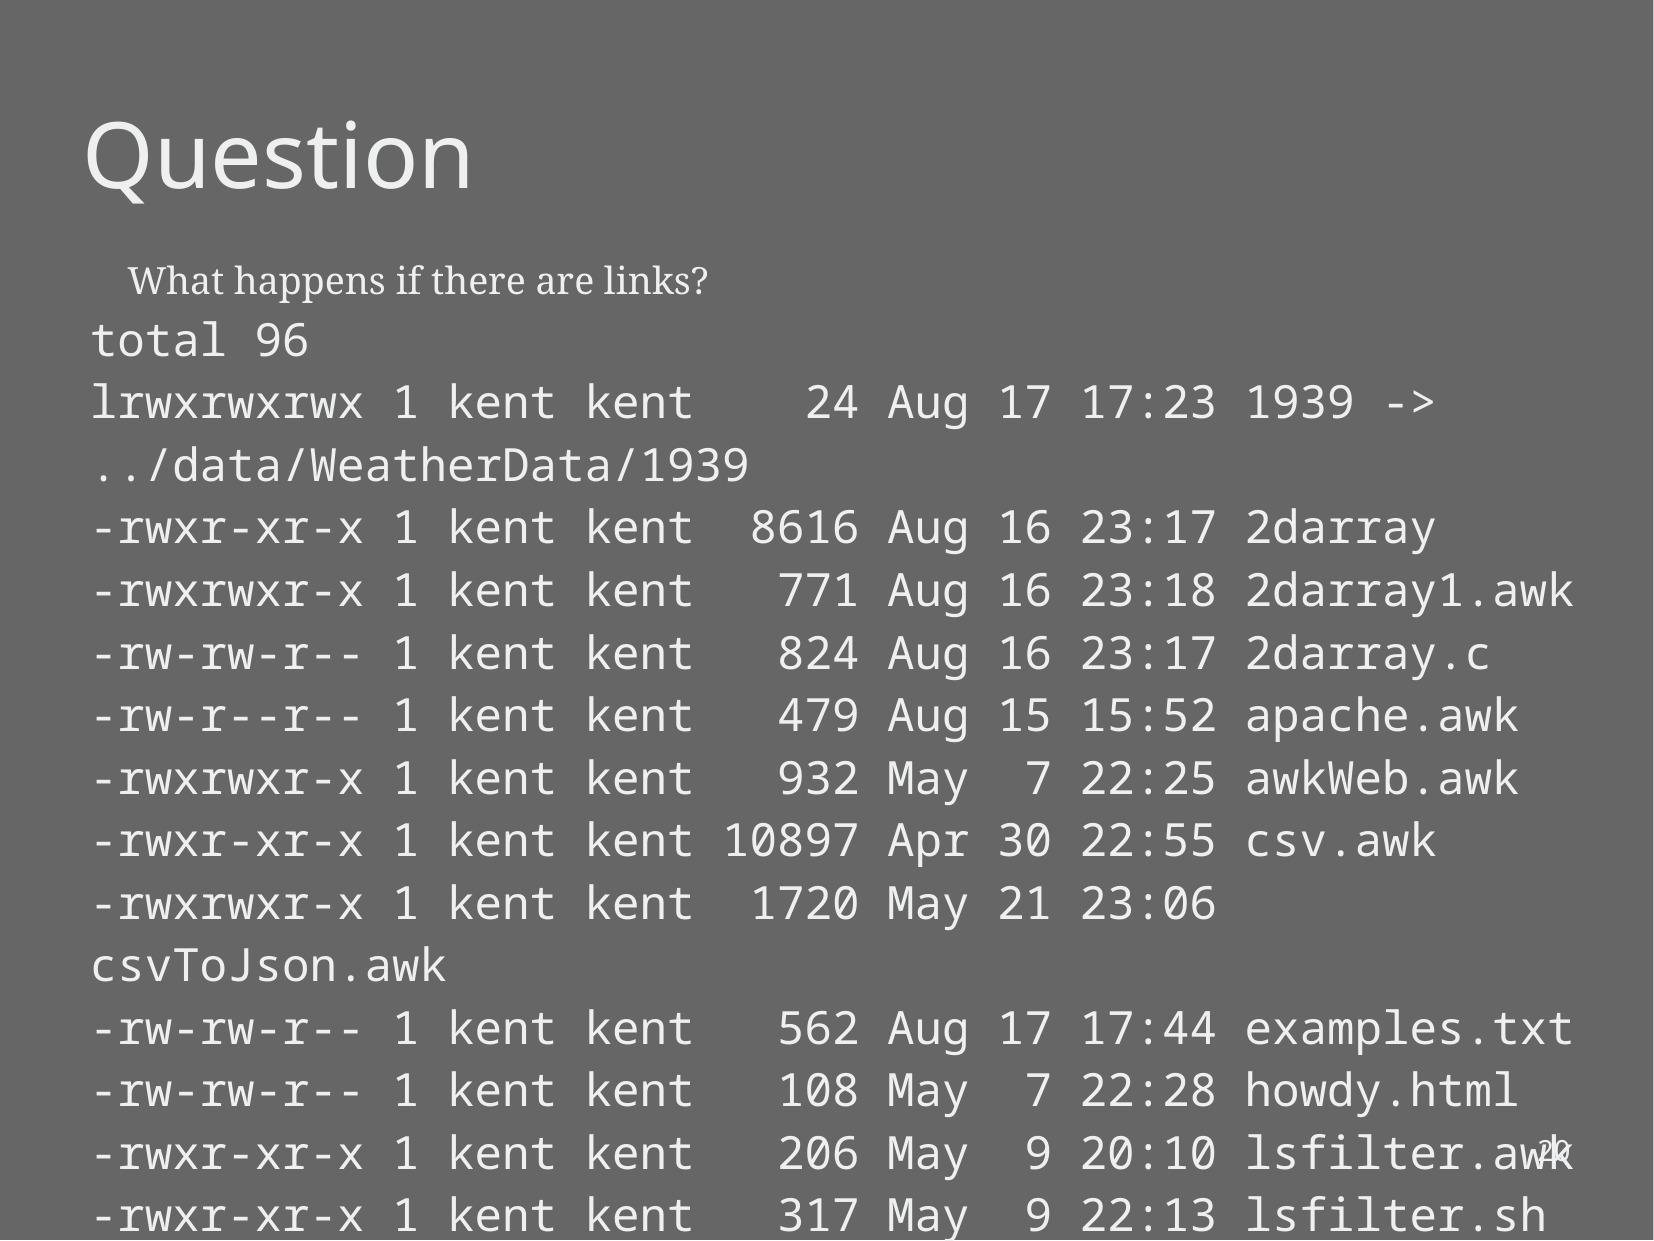

# Question
What happens if there are links?
total 96
lrwxrwxrwx 1 kent kent 24 Aug 17 17:23 1939 -> ../data/WeatherData/1939
-rwxr-xr-x 1 kent kent 8616 Aug 16 23:17 2darray
-rwxrwxr-x 1 kent kent 771 Aug 16 23:18 2darray1.awk
-rw-rw-r-- 1 kent kent 824 Aug 16 23:17 2darray.c
-rw-r--r-- 1 kent kent 479 Aug 15 15:52 apache.awk
-rwxrwxr-x 1 kent kent 932 May 7 22:25 awkWeb.awk
-rwxr-xr-x 1 kent kent 10897 Apr 30 22:55 csv.awk
-rwxrwxr-x 1 kent kent 1720 May 21 23:06 csvToJson.awk
-rw-rw-r-- 1 kent kent 562 Aug 17 17:44 examples.txt
-rw-rw-r-- 1 kent kent 108 May 7 22:28 howdy.html
-rwxr-xr-x 1 kent kent 206 May 9 20:10 lsfilter.awk
-rwxr-xr-x 1 kent kent 317 May 9 22:13 lsfilter.sh
20